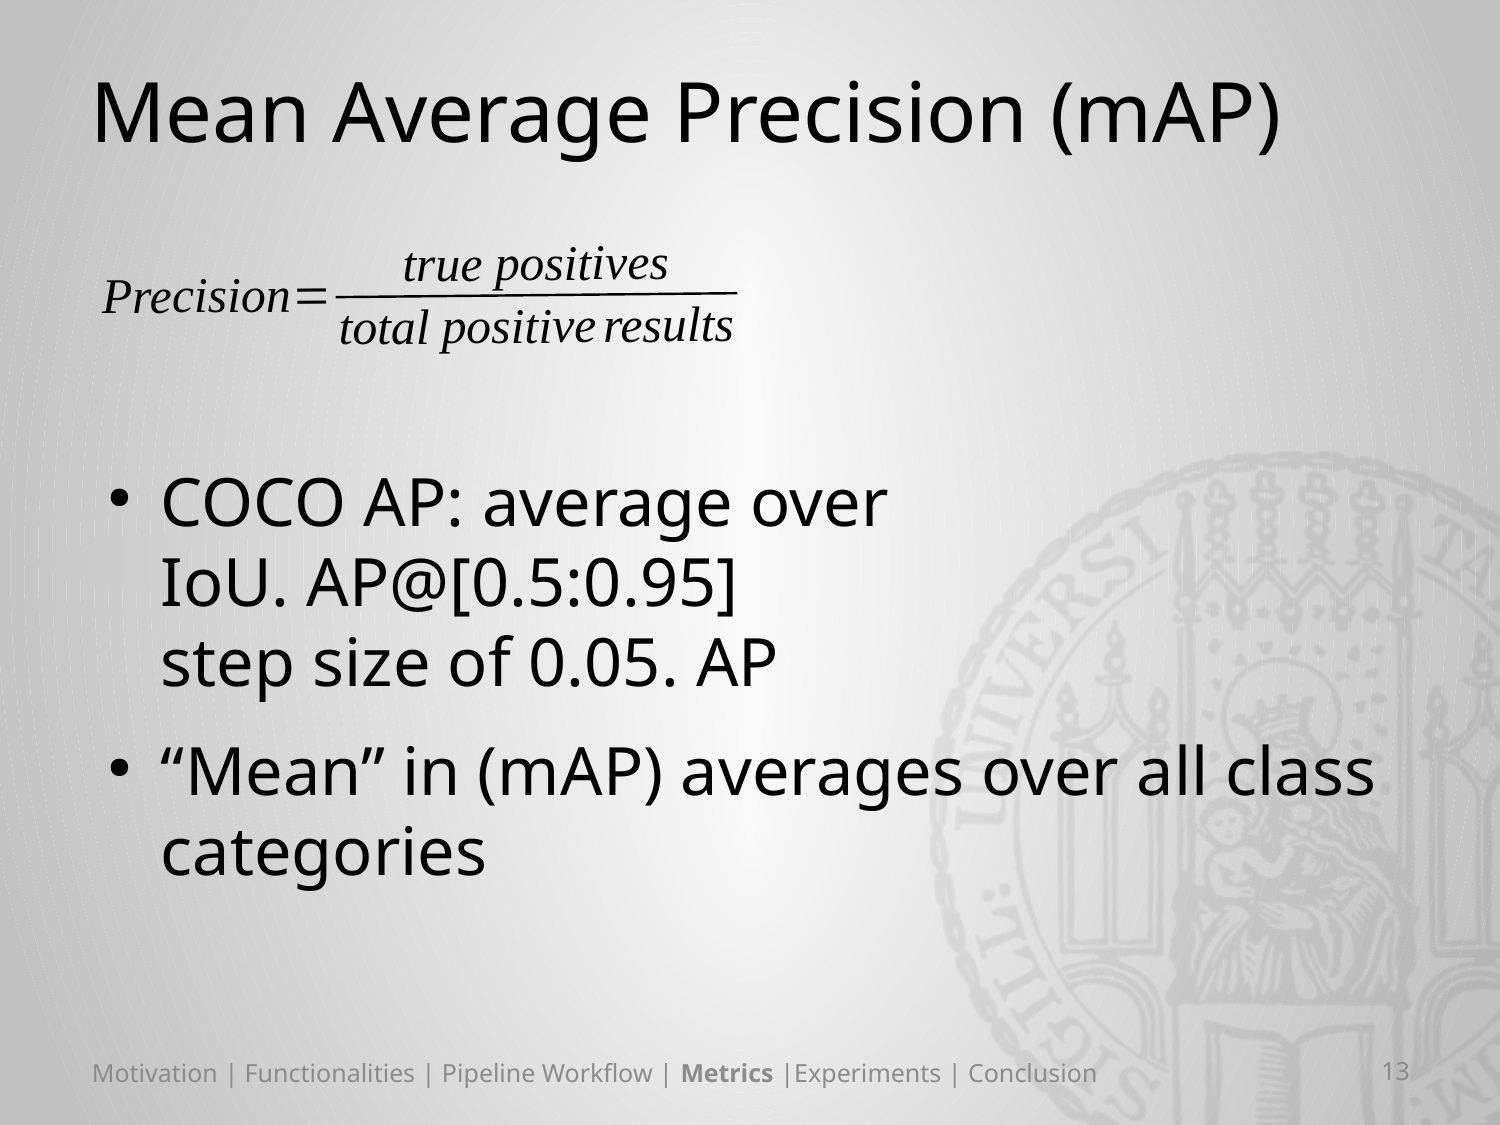

# Mean Average Precision (mAP)
COCO AP: average over
IoU. AP@[0.5:0.95]
step size of 0.05. AP
“Mean” in (mAP) averages over all class categories
Motivation | Functionalities | Pipeline Workflow | Metrics |Experiments | Conclusion